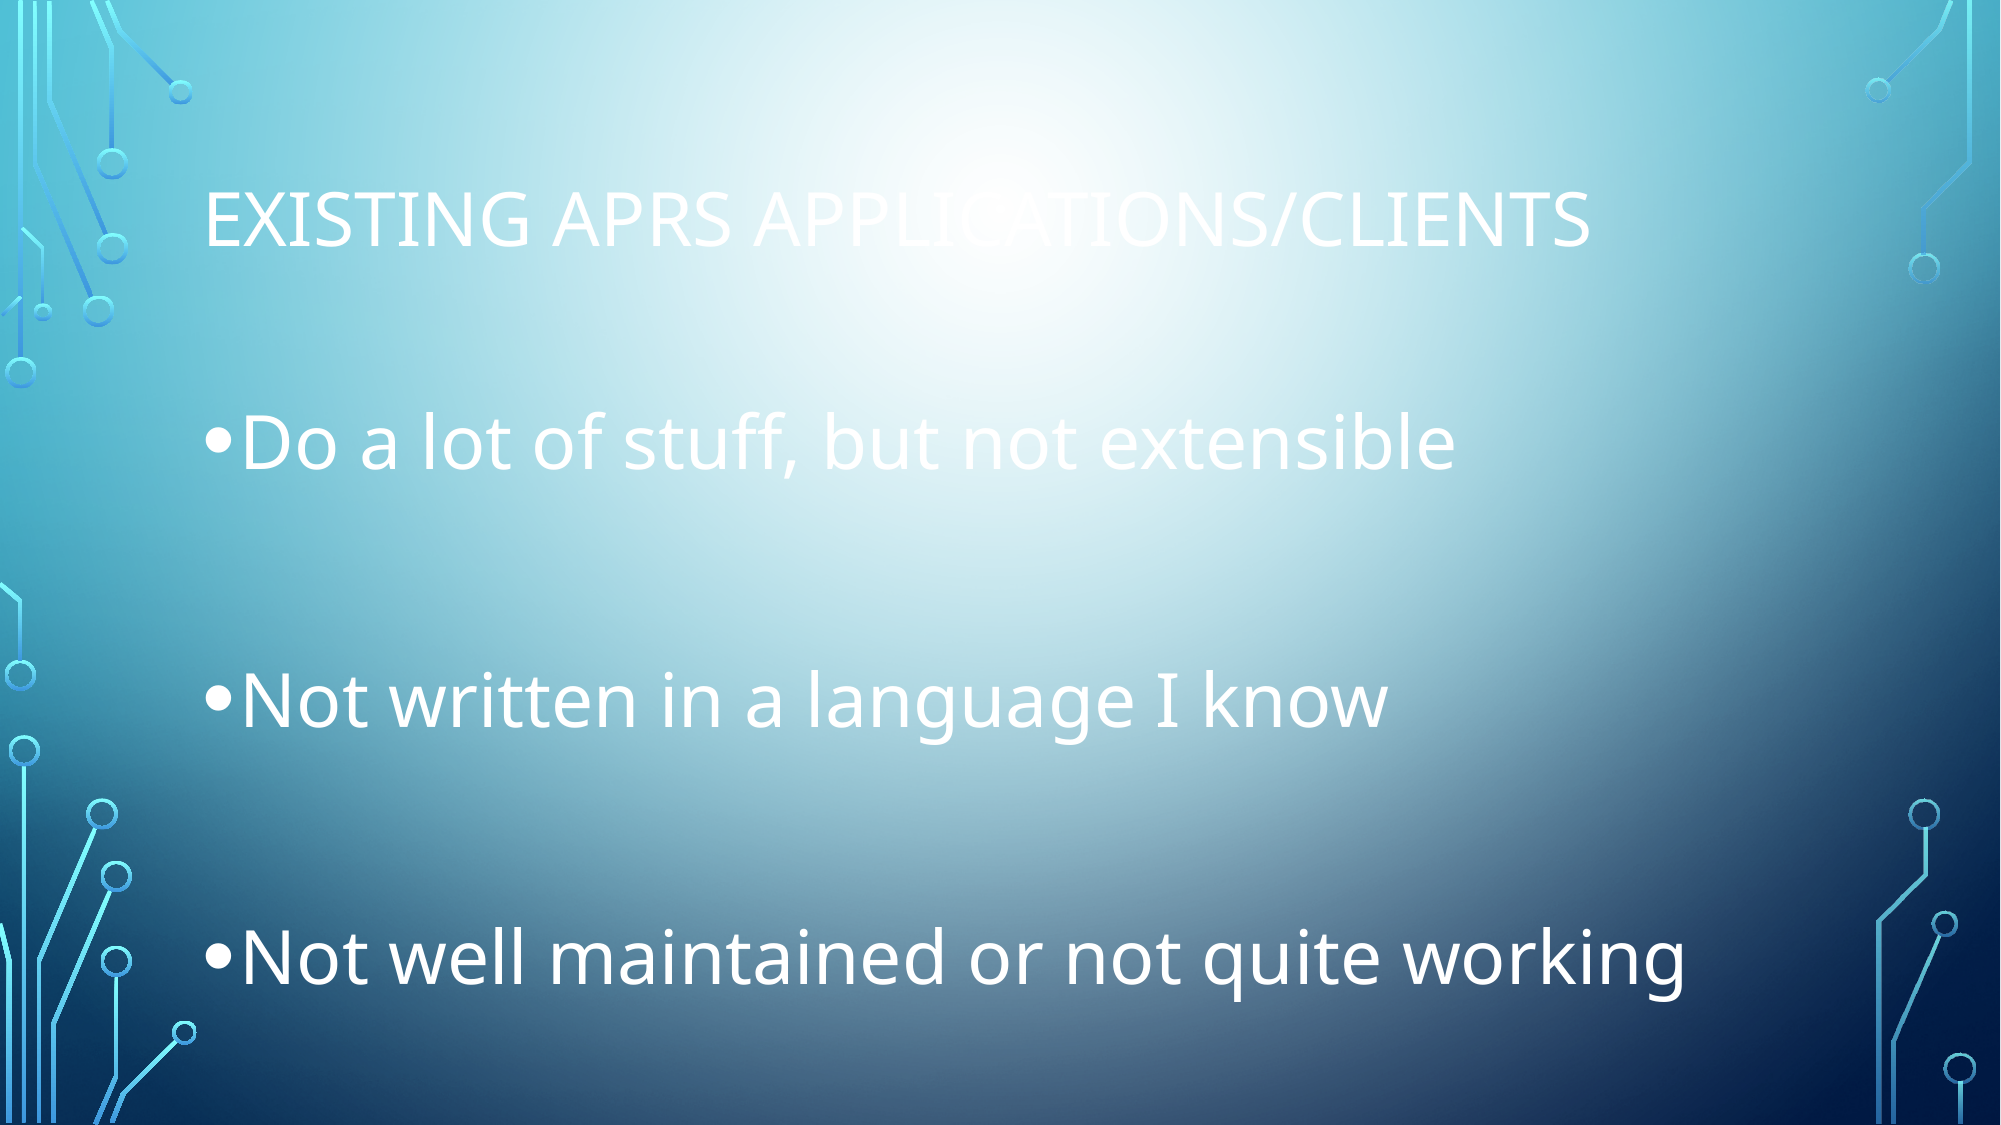

# Existing aprs applications/Clients
Do a lot of stuff, but not extensible
Not written in a language I know
Not well maintained or not quite working